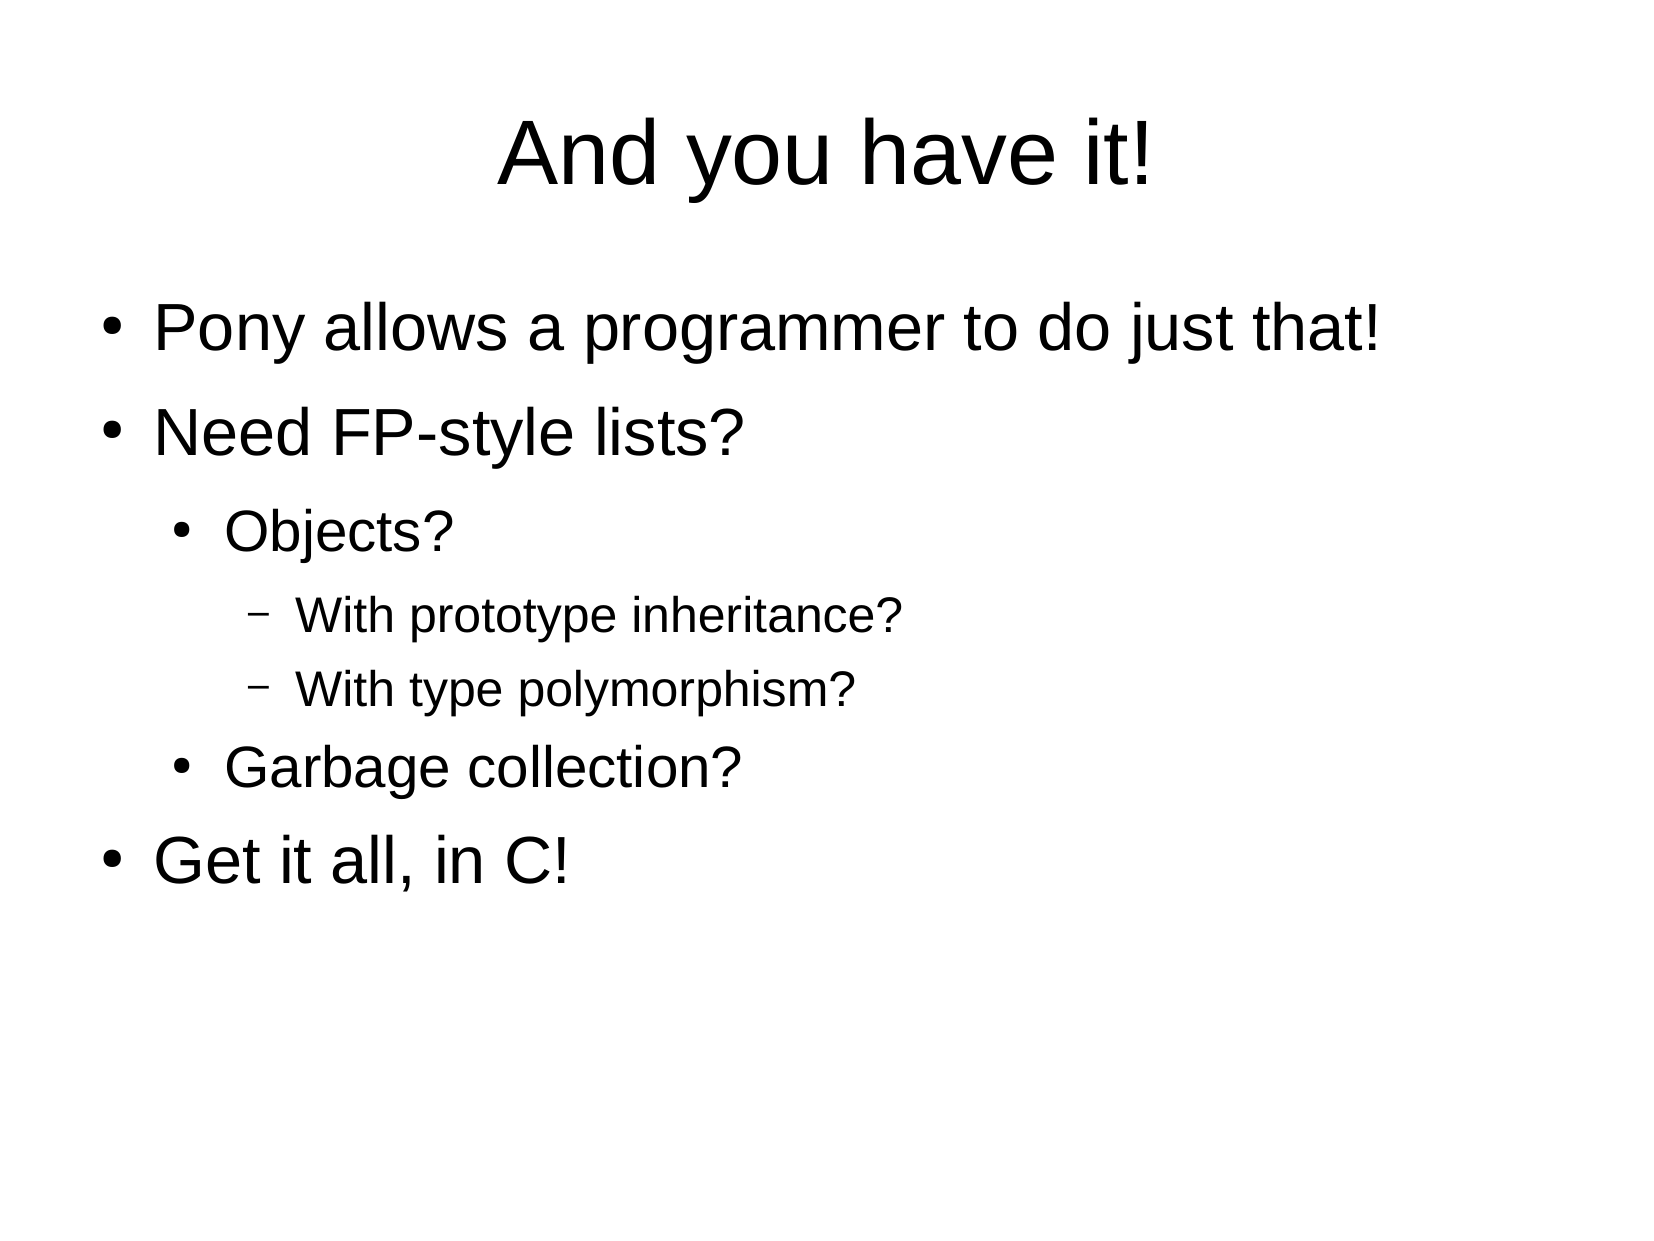

# And you have it!
Pony allows a programmer to do just that!
Need FP-style lists?
Objects?
With prototype inheritance?
With type polymorphism?
Garbage collection?
Get it all, in C!